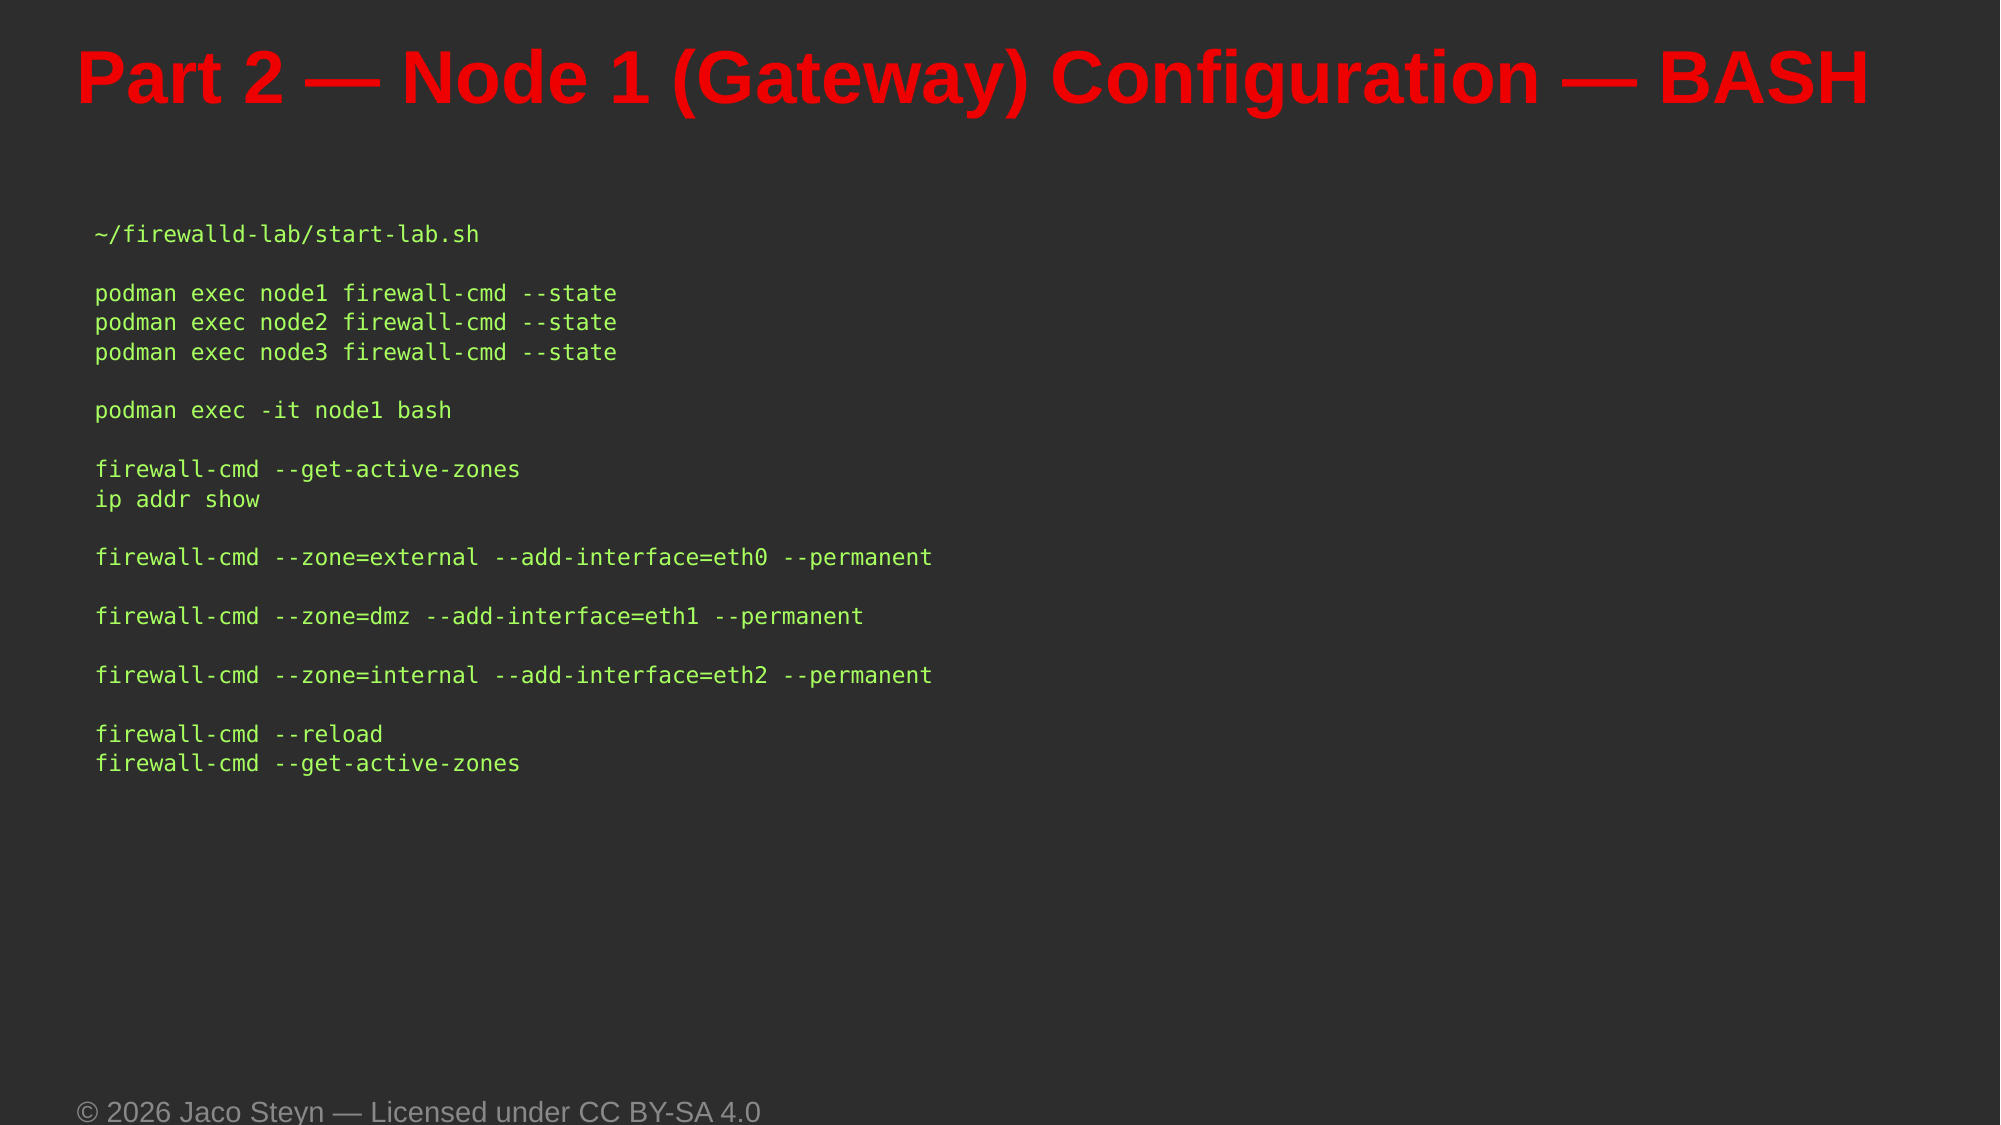

Part 2 — Node 1 (Gateway) Configuration — BASH
~/firewalld-lab/start-lab.sh
podman exec node1 firewall-cmd --state
podman exec node2 firewall-cmd --state
podman exec node3 firewall-cmd --state
podman exec -it node1 bash
firewall-cmd --get-active-zones
ip addr show
firewall-cmd --zone=external --add-interface=eth0 --permanent
firewall-cmd --zone=dmz --add-interface=eth1 --permanent
firewall-cmd --zone=internal --add-interface=eth2 --permanent
firewall-cmd --reload
firewall-cmd --get-active-zones
© 2026 Jaco Steyn — Licensed under CC BY-SA 4.0